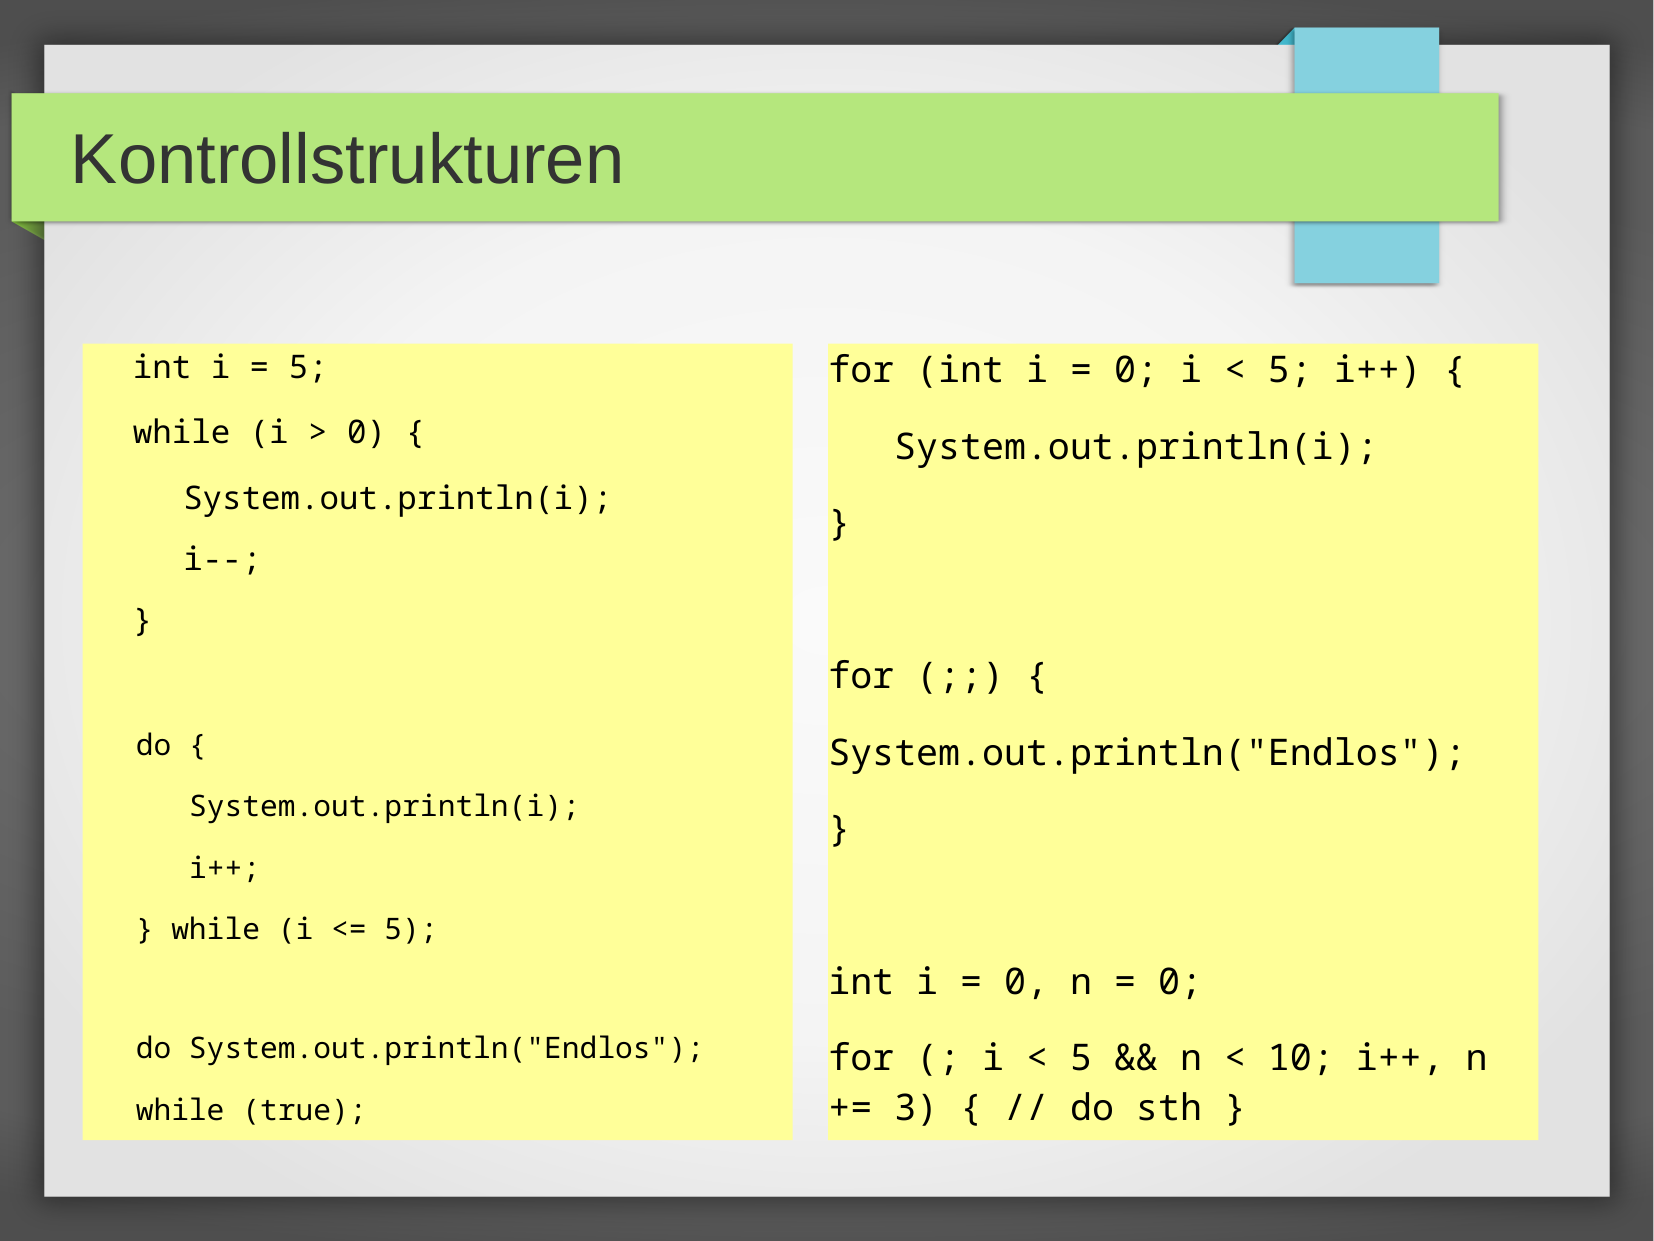

# Kontrollstrukturen
int i = 5;
while (i > 0) {
System.out.println(i);
i--;
}
 	do {
 		 	System.out.println(i);
 	 	i++;
 	} while (i <= 5);
 	do System.out.println("Endlos");
 	while (true);
for (int i = 0; i < 5; i++) {
 	System.out.println(i);
}
for (;;) {
System.out.println("Endlos");
}
int i = 0, n = 0;
for (; i < 5 && n < 10; i++, n += 3) { // do sth }